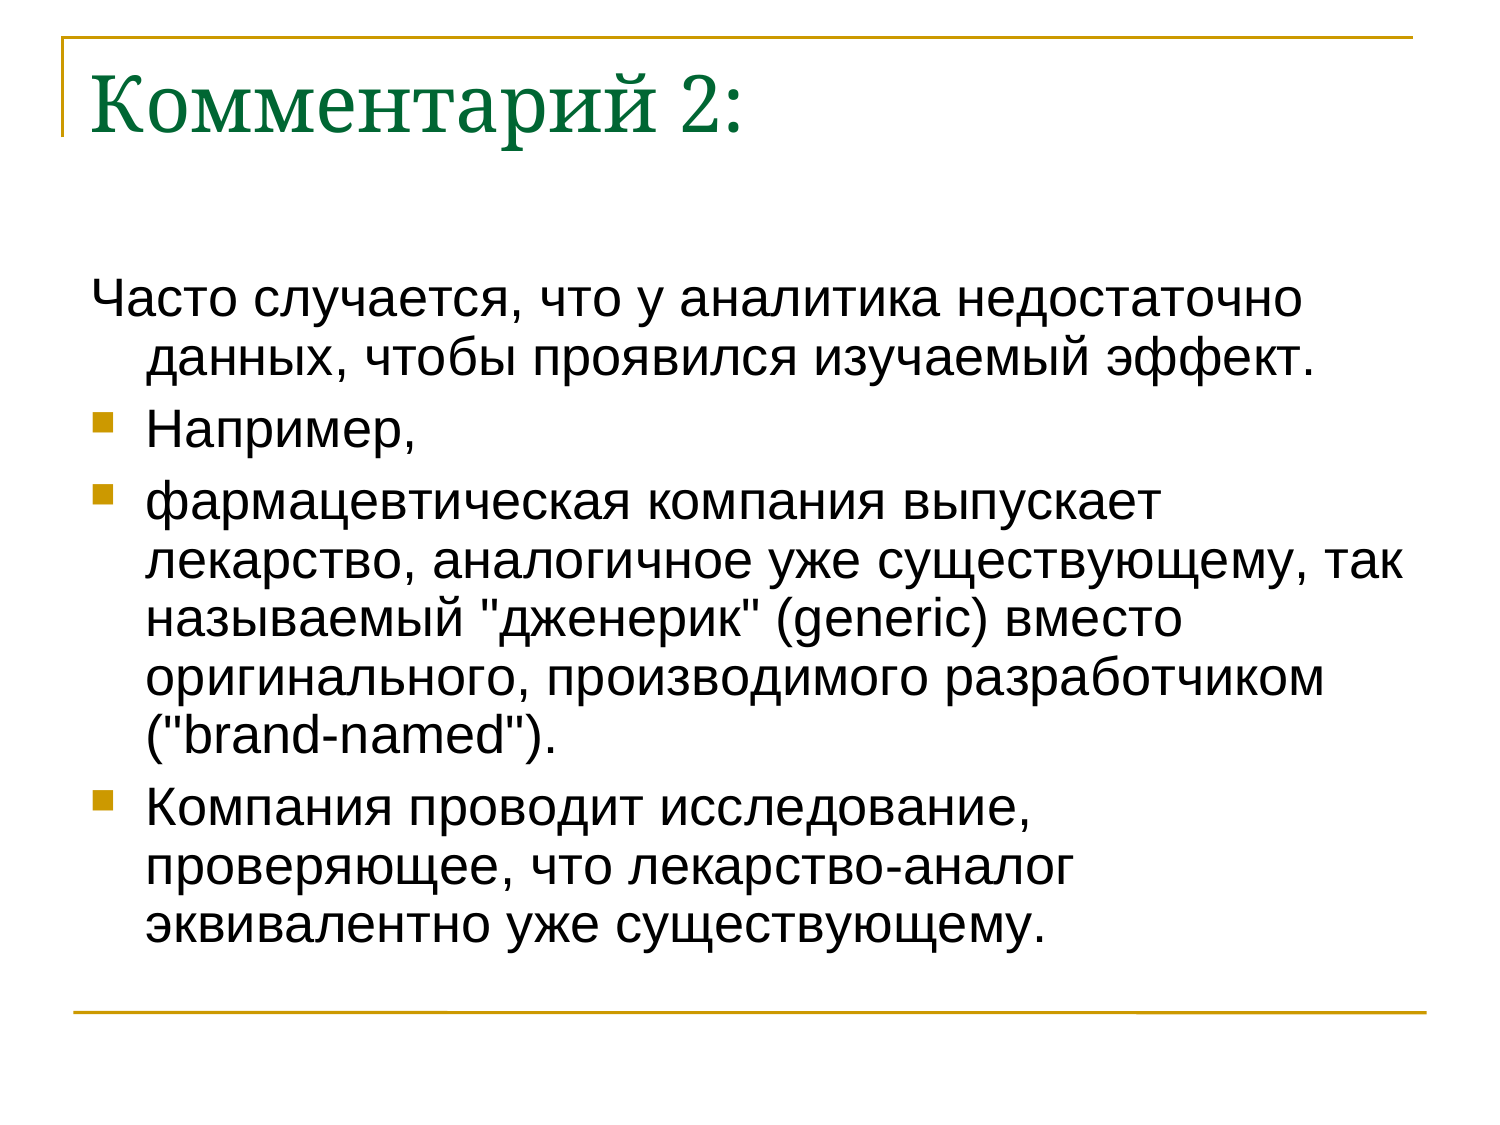

# Комментарий 2:
Часто случается, что у аналитика недостаточно данных, чтобы проявился изучаемый эффект.
Например,
фармацевтическая компания выпускает лекарство, аналогичное уже существующему, так называемый "дженерик" (generic) вместо оригинального, производимого разработчиком ("brand-named").
Компания проводит исследование, проверяющее, что лекарство-аналог эквивалентно уже существующему.